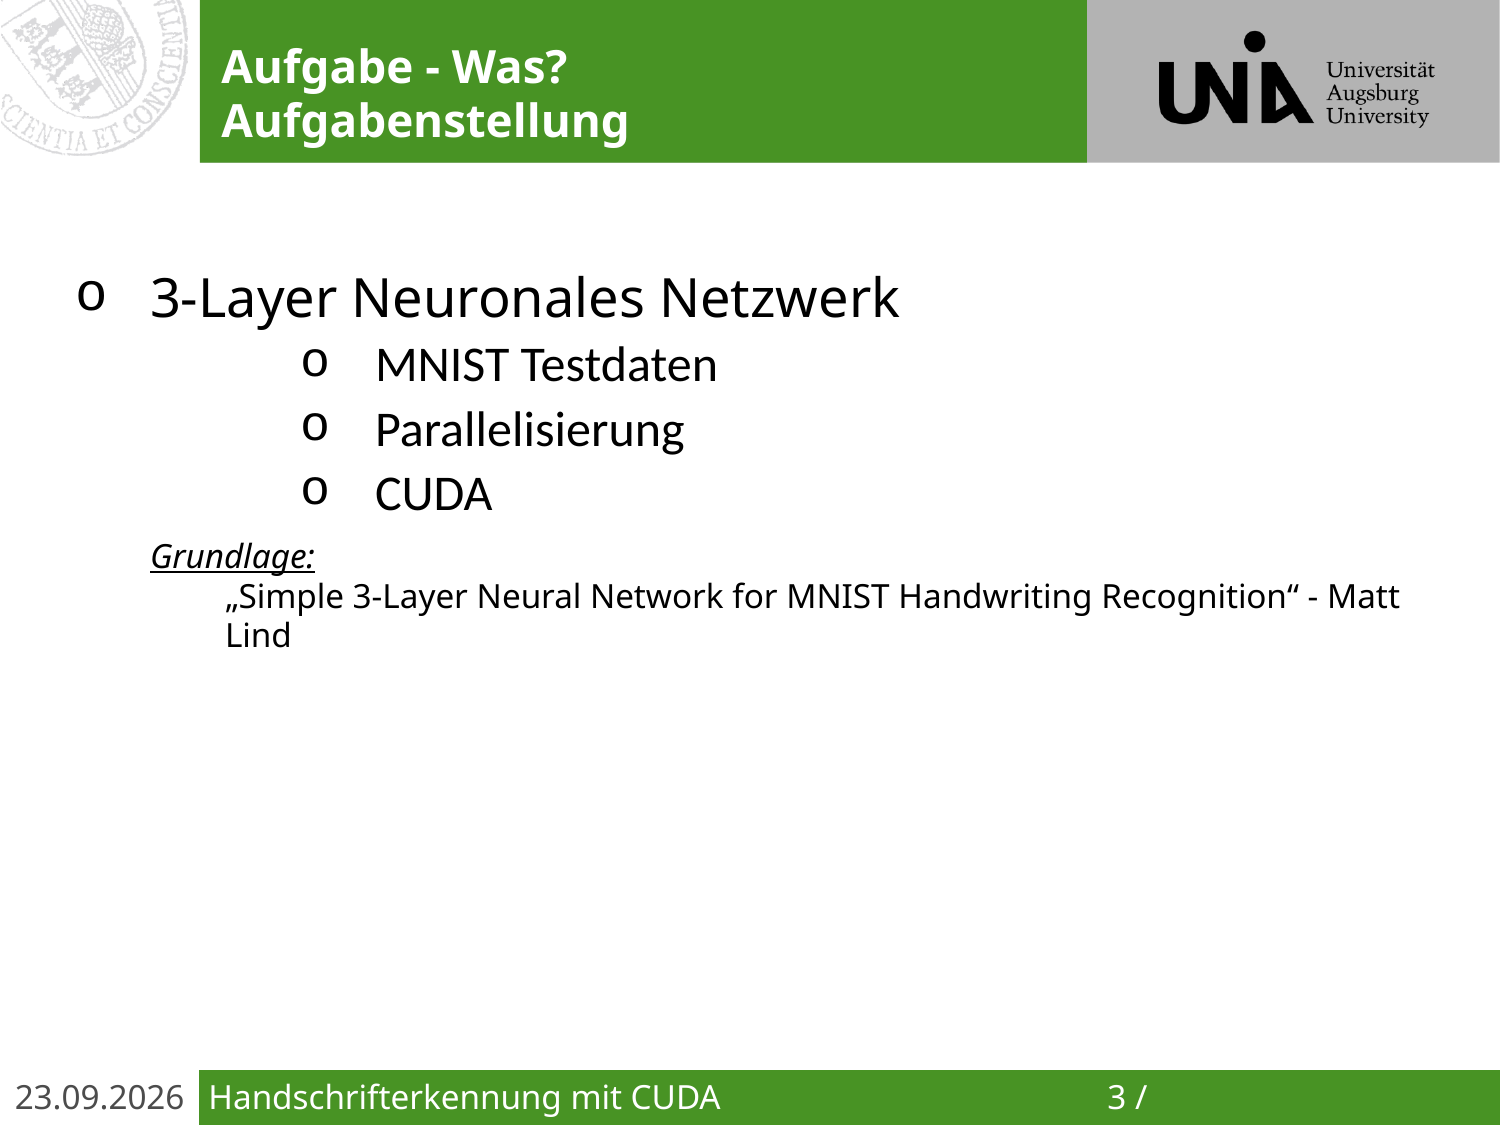

# Aufgabe - Was? Aufgabenstellung
3-Layer Neuronales Netzwerk
MNIST Testdaten
Parallelisierung
CUDA
Grundlage:
„Simple 3-Layer Neural Network for MNIST Handwriting Recognition“ - Matt Lind
Handschrifterkennung mit CUDA